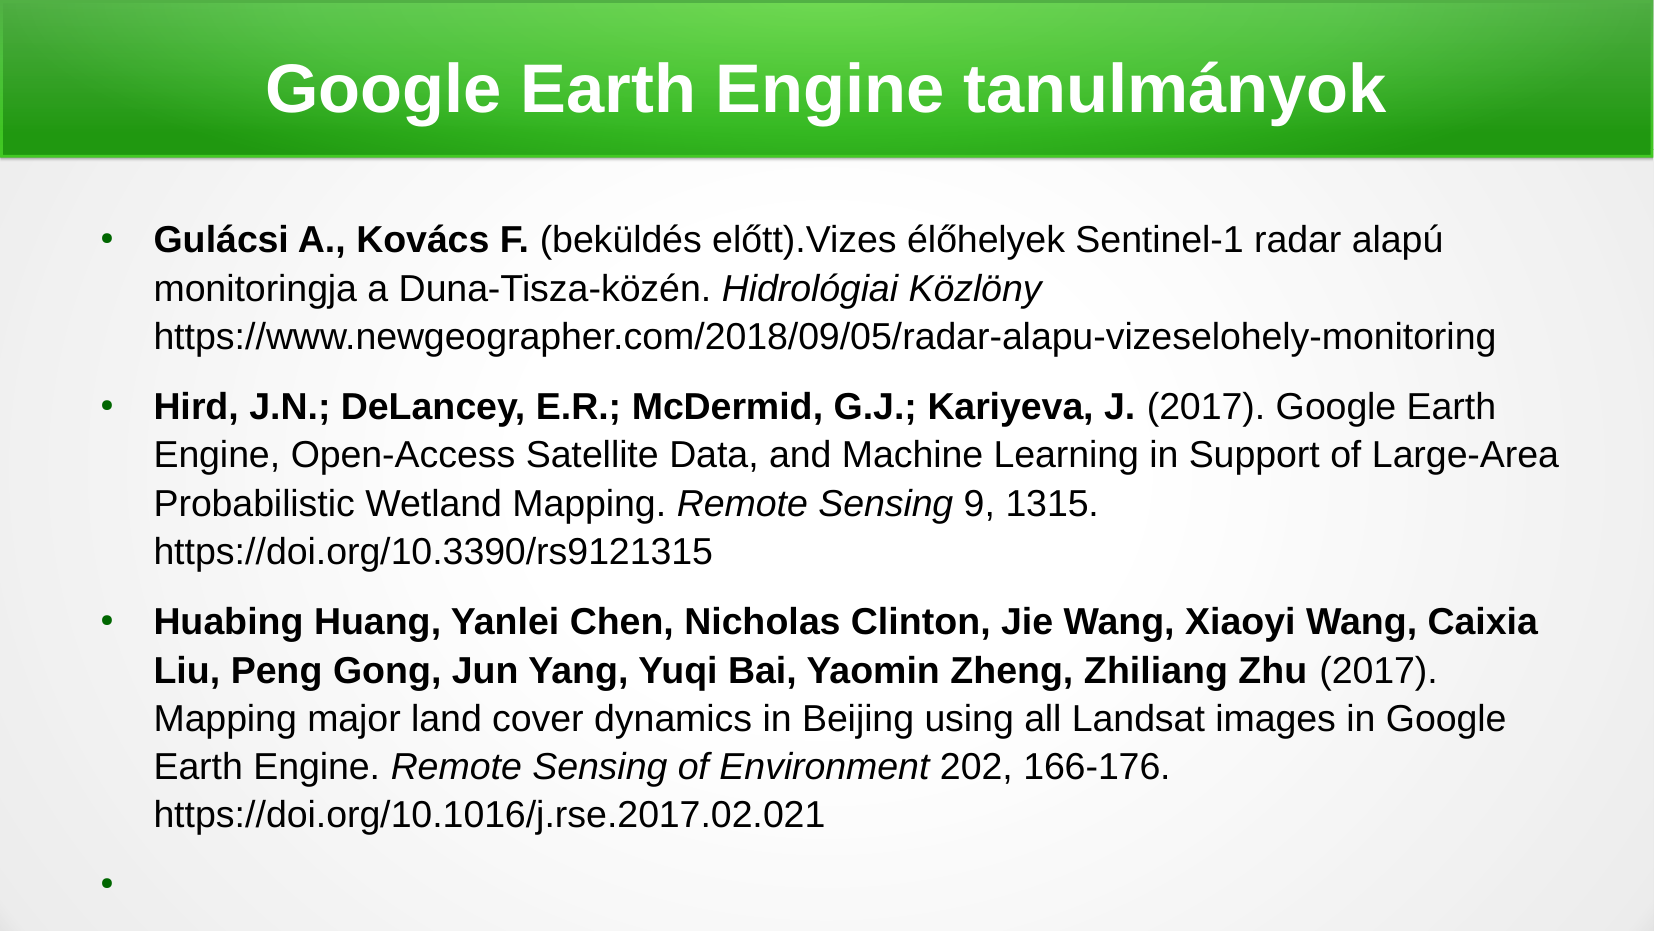

# Google Earth Engine tanulmányok
Gulácsi A., Kovács F. (beküldés előtt).Vizes élőhelyek Sentinel-1 radar alapú monitoringja a Duna-Tisza-közén. Hidrológiai Közlöny https://www.newgeographer.com/2018/09/05/radar-alapu-vizeselohely-monitoring
Hird, J.N.; DeLancey, E.R.; McDermid, G.J.; Kariyeva, J. (2017). Google Earth Engine, Open-Access Satellite Data, and Machine Learning in Support of Large-Area Probabilistic Wetland Mapping. Remote Sensing 9, 1315. https://doi.org/10.3390/rs9121315
Huabing Huang, Yanlei Chen, Nicholas Clinton, Jie Wang, Xiaoyi Wang, Caixia Liu, Peng Gong, Jun Yang, Yuqi Bai, Yaomin Zheng, Zhiliang Zhu (2017). Mapping major land cover dynamics in Beijing using all Landsat images in Google Earth Engine. Remote Sensing of Environment 202, 166-176. https://doi.org/10.1016/j.rse.2017.02.021